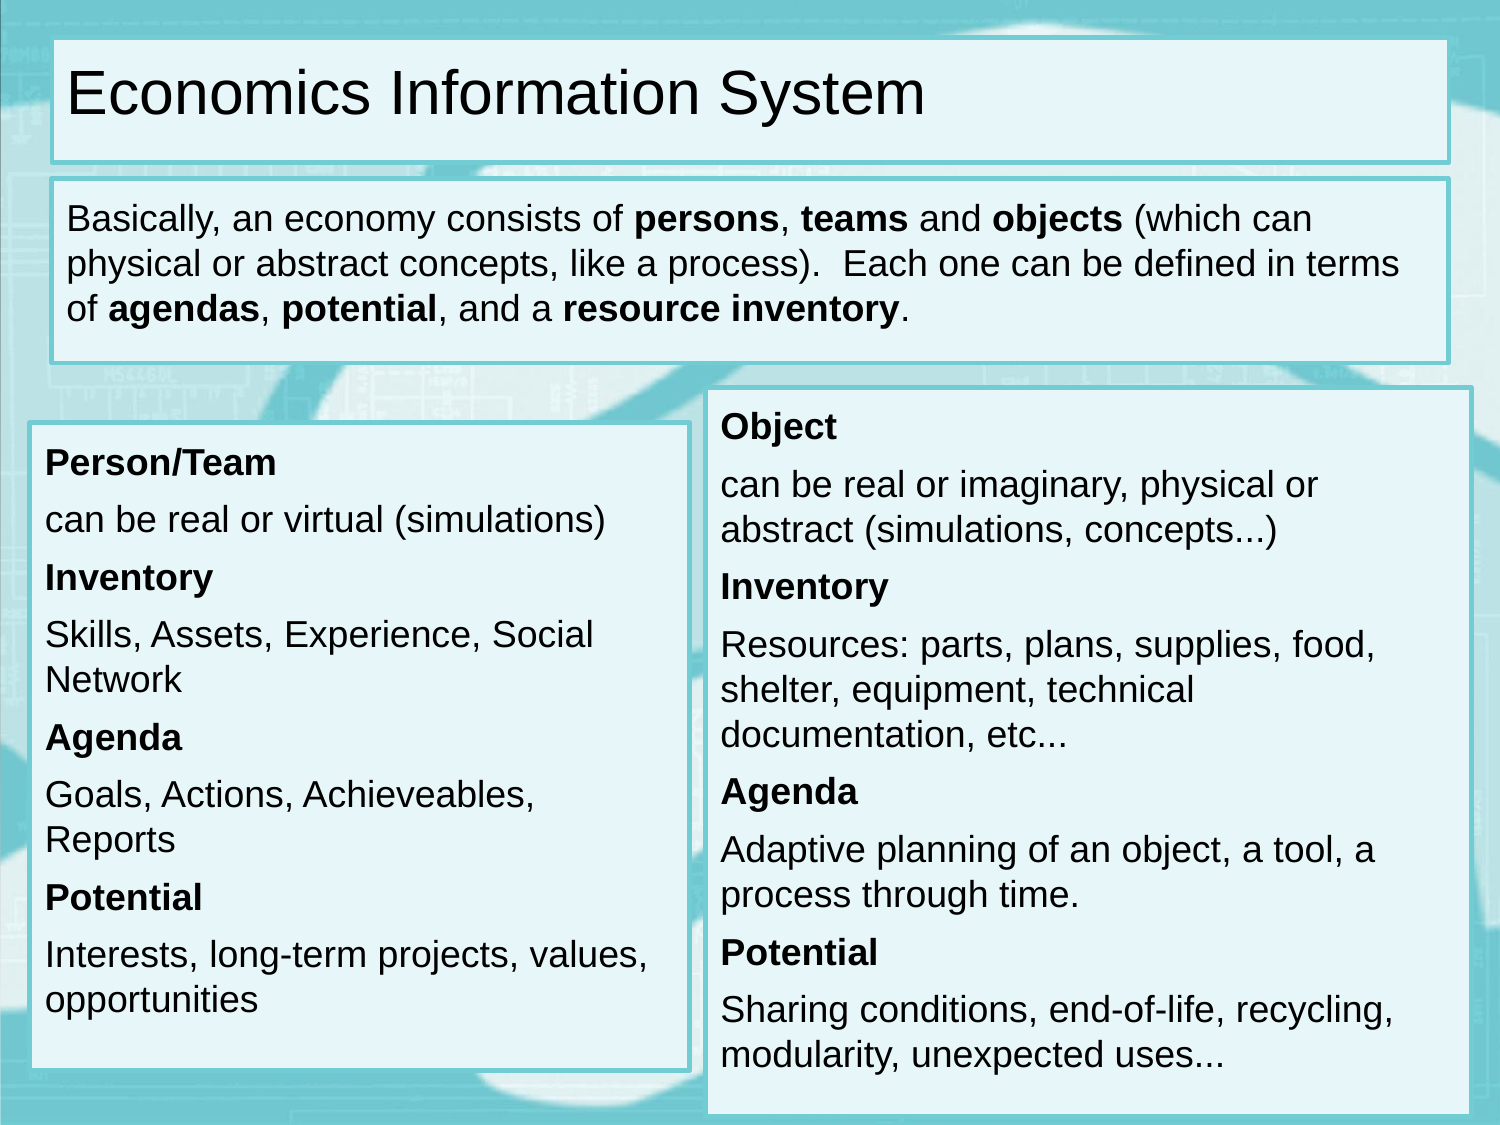

Economics Information System
Basically, an economy consists of persons, teams and objects (which can physical or abstract concepts, like a process). Each one can be defined in terms of agendas, potential, and a resource inventory.
Object
can be real or imaginary, physical or abstract (simulations, concepts...)
Inventory
Resources: parts, plans, supplies, food, shelter, equipment, technical documentation, etc...
Agenda
Adaptive planning of an object, a tool, a process through time.
Potential
Sharing conditions, end-of-life, recycling, modularity, unexpected uses...
Person/Team
can be real or virtual (simulations)
Inventory
Skills, Assets, Experience, Social Network
Agenda
Goals, Actions, Achieveables, Reports
Potential
Interests, long-term projects, values, opportunities